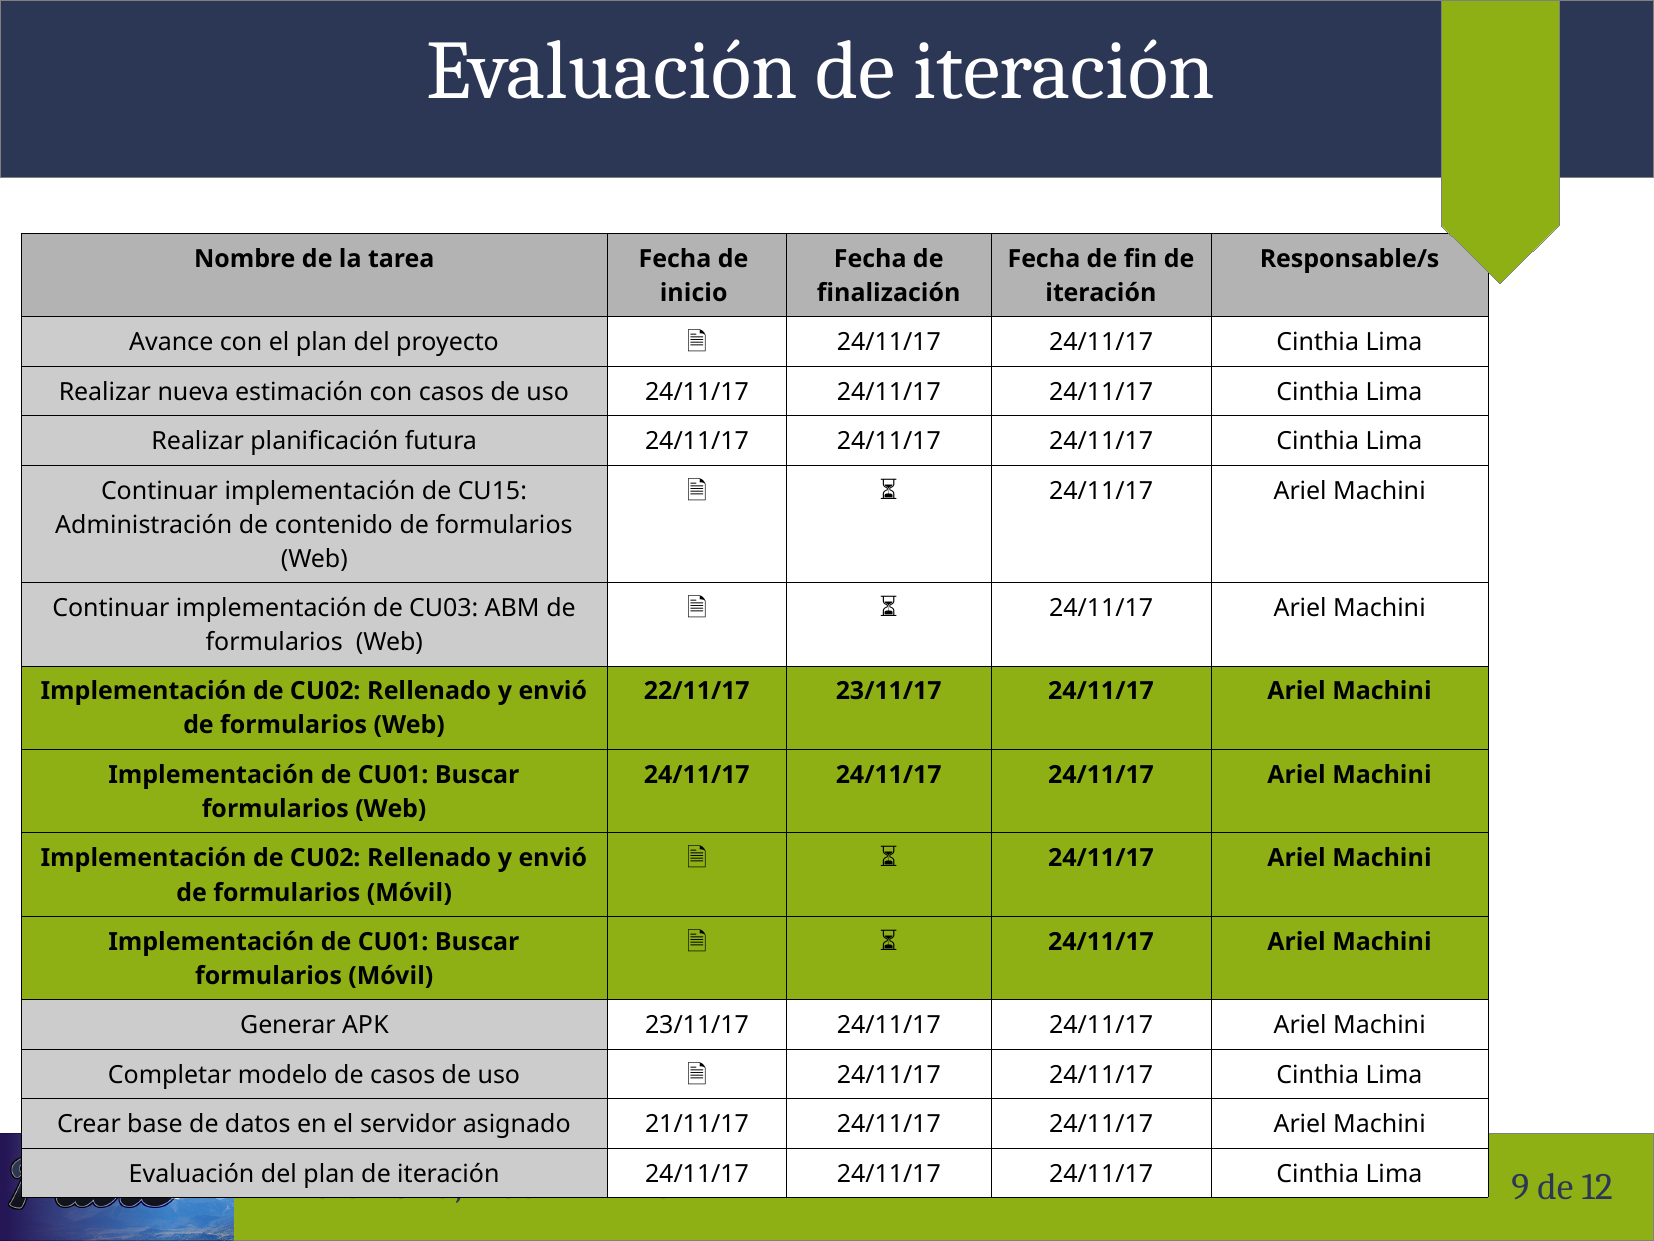

Evaluación de iteración
| Nombre de la tarea | Fecha de inicio | Fecha de finalización | Fecha de fin de iteración | Responsable/s |
| --- | --- | --- | --- | --- |
| Avance con el plan del proyecto | 🗎 | 24/11/17 | 24/11/17 | Cinthia Lima |
| Realizar nueva estimación con casos de uso | 24/11/17 | 24/11/17 | 24/11/17 | Cinthia Lima |
| Realizar planificación futura | 24/11/17 | 24/11/17 | 24/11/17 | Cinthia Lima |
| Continuar implementación de CU15: Administración de contenido de formularios (Web) | 🗎 | ⏳ | 24/11/17 | Ariel Machini |
| Continuar implementación de CU03: ABM de formularios (Web) | 🗎 | ⏳ | 24/11/17 | Ariel Machini |
| Implementación de CU02: Rellenado y envió de formularios (Web) | 22/11/17 | 23/11/17 | 24/11/17 | Ariel Machini |
| Implementación de CU01: Buscar formularios (Web) | 24/11/17 | 24/11/17 | 24/11/17 | Ariel Machini |
| Implementación de CU02: Rellenado y envió de formularios (Móvil) | 🗎 | ⏳ | 24/11/17 | Ariel Machini |
| Implementación de CU01: Buscar formularios (Móvil) | 🗎 | ⏳ | 24/11/17 | Ariel Machini |
| Generar APK | 23/11/17 | 24/11/17 | 24/11/17 | Ariel Machini |
| Completar modelo de casos de uso | 🗎 | 24/11/17 | 24/11/17 | Cinthia Lima |
| Crear base de datos en el servidor asignado | 21/11/17 | 24/11/17 | 24/11/17 | Ariel Machini |
| Evaluación del plan de iteración | 24/11/17 | 24/11/17 | 24/11/17 | Cinthia Lima |
Lima Cinthia, Machini Ariel
 de 12